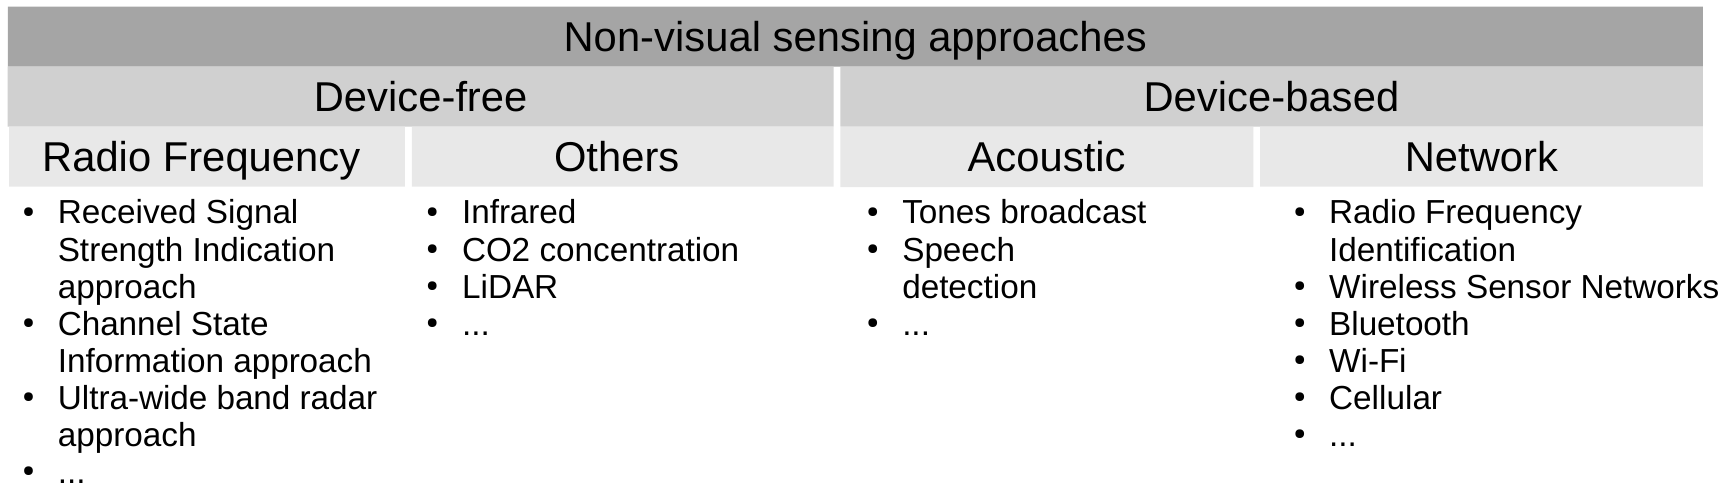

Non-visual sensing approaches
Device-free
Device-based
Radio Frequency
Others
Network
Acoustic
Received Signal Strength Indication approach
Channel State Information approach
Ultra-wide band radar approach
...
Infrared
CO2 concentration
LiDAR
...
Tones broadcast
Speech detection
...
Radio Frequency Identification
Wireless Sensor Networks
Bluetooth
Wi-Fi
Cellular
...